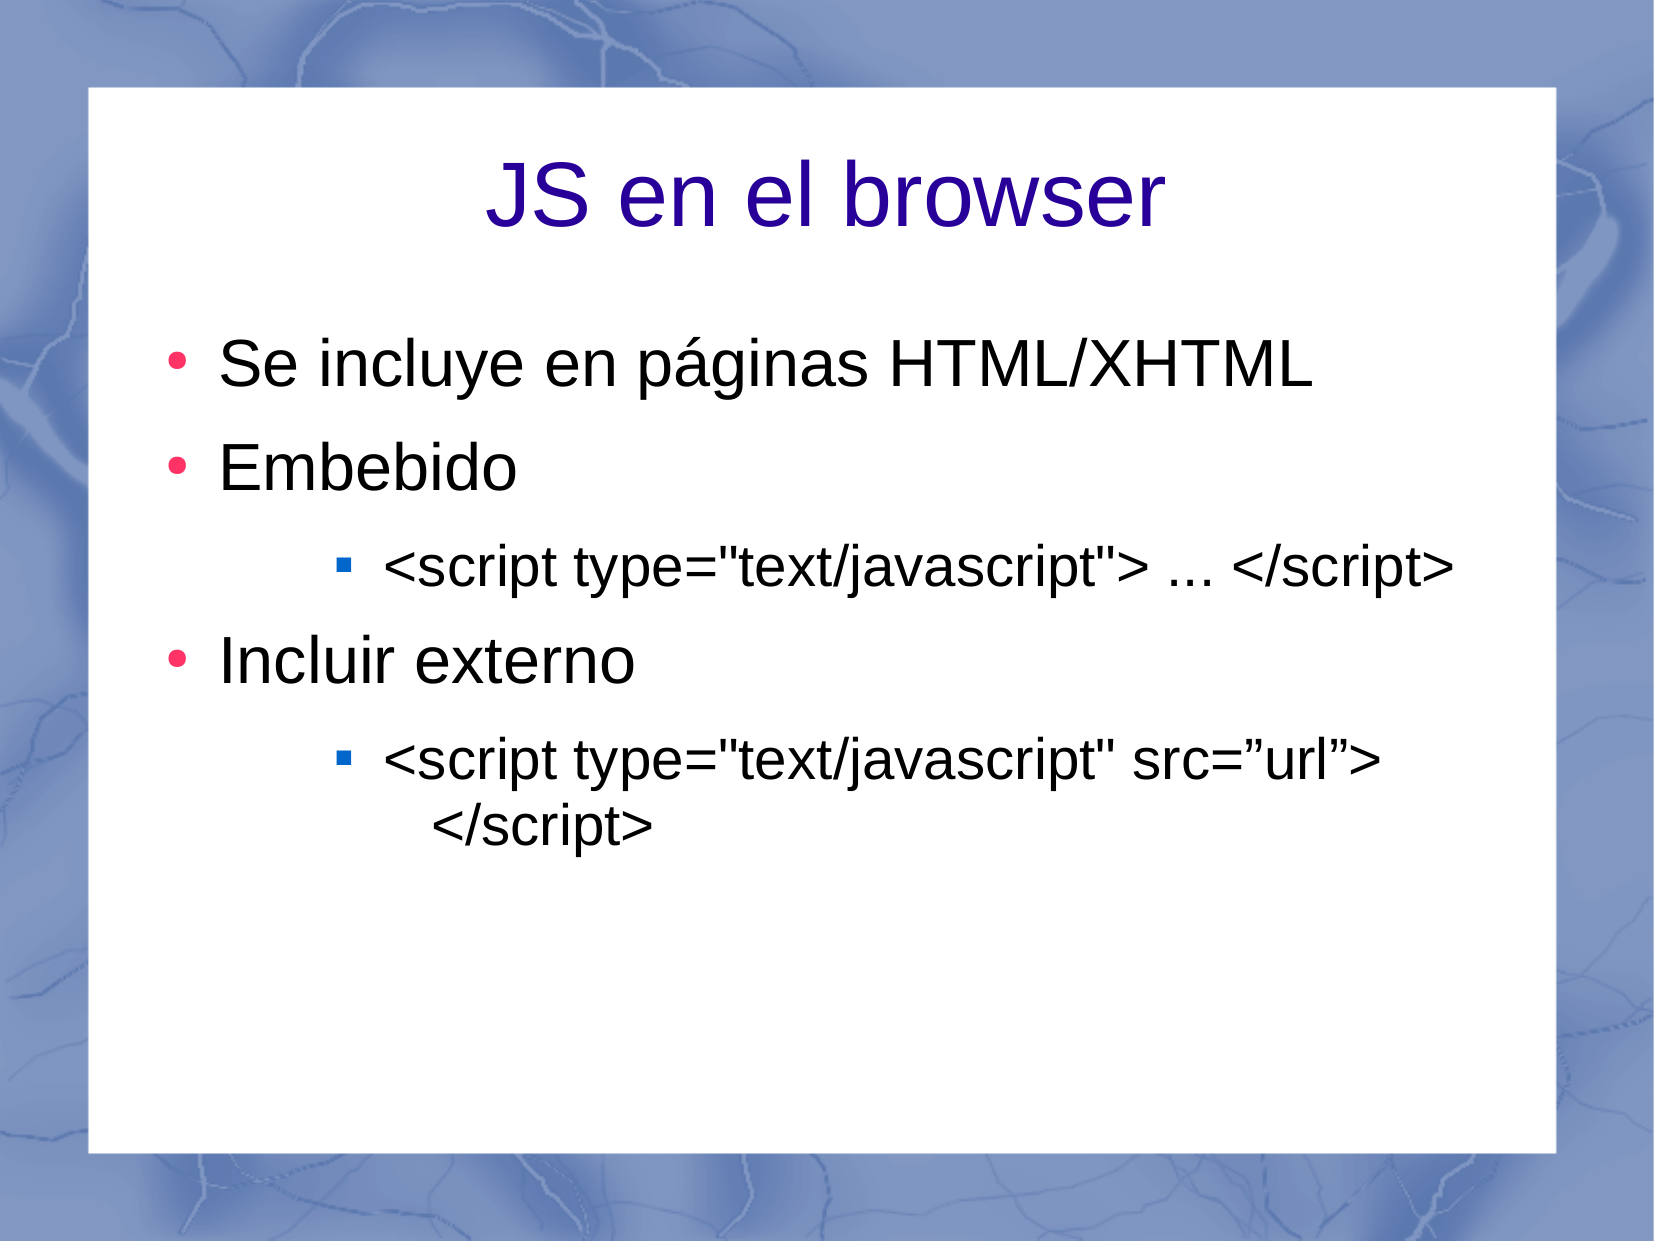

# JS en el browser
Se incluye en páginas HTML/XHTML
Embebido
<script type="text/javascript"> ... </script>
Incluir externo
<script type="text/javascript" src=”url”> </script>